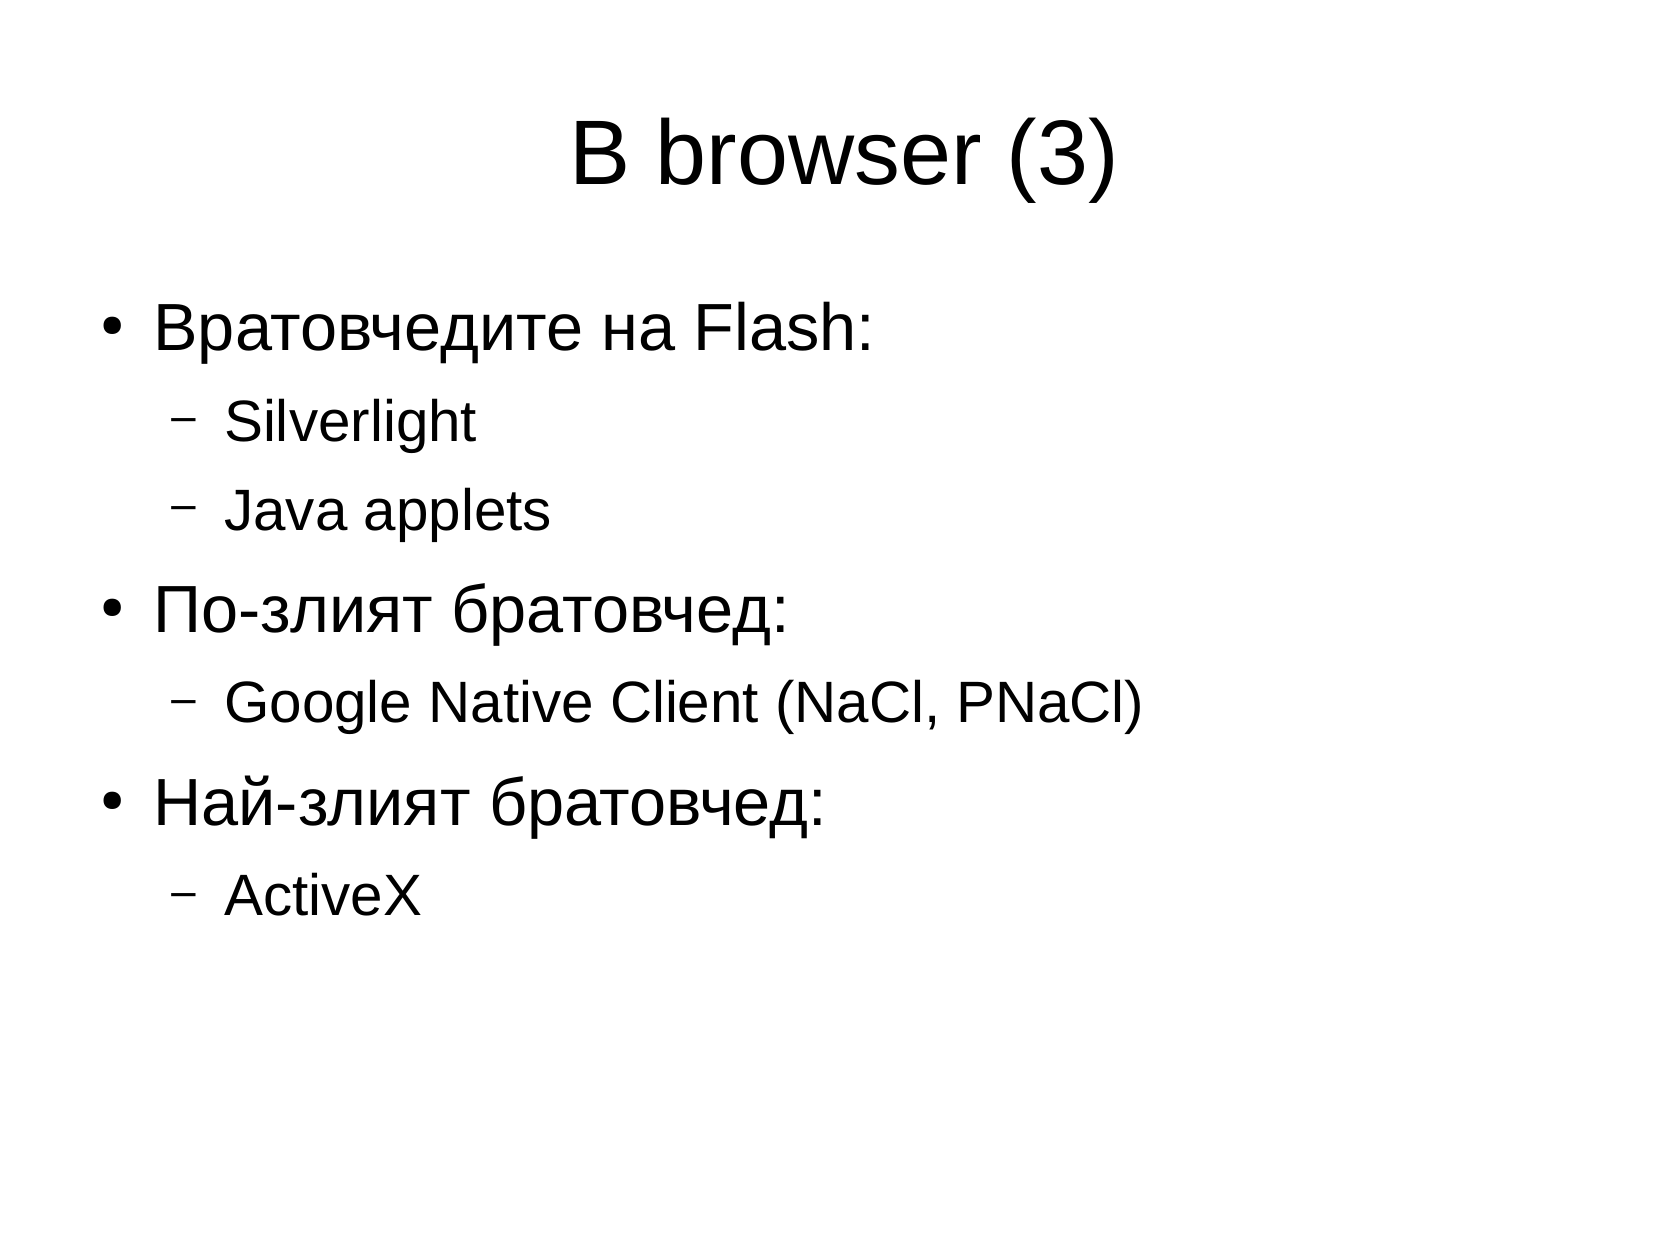

# В browser (3)
Bратовчедите на Flash:
Silverlight
Java applets
По-злият братовчед:
Google Native Client (NaCl, PNaCl)
Най-злият братовчед:
ActiveX